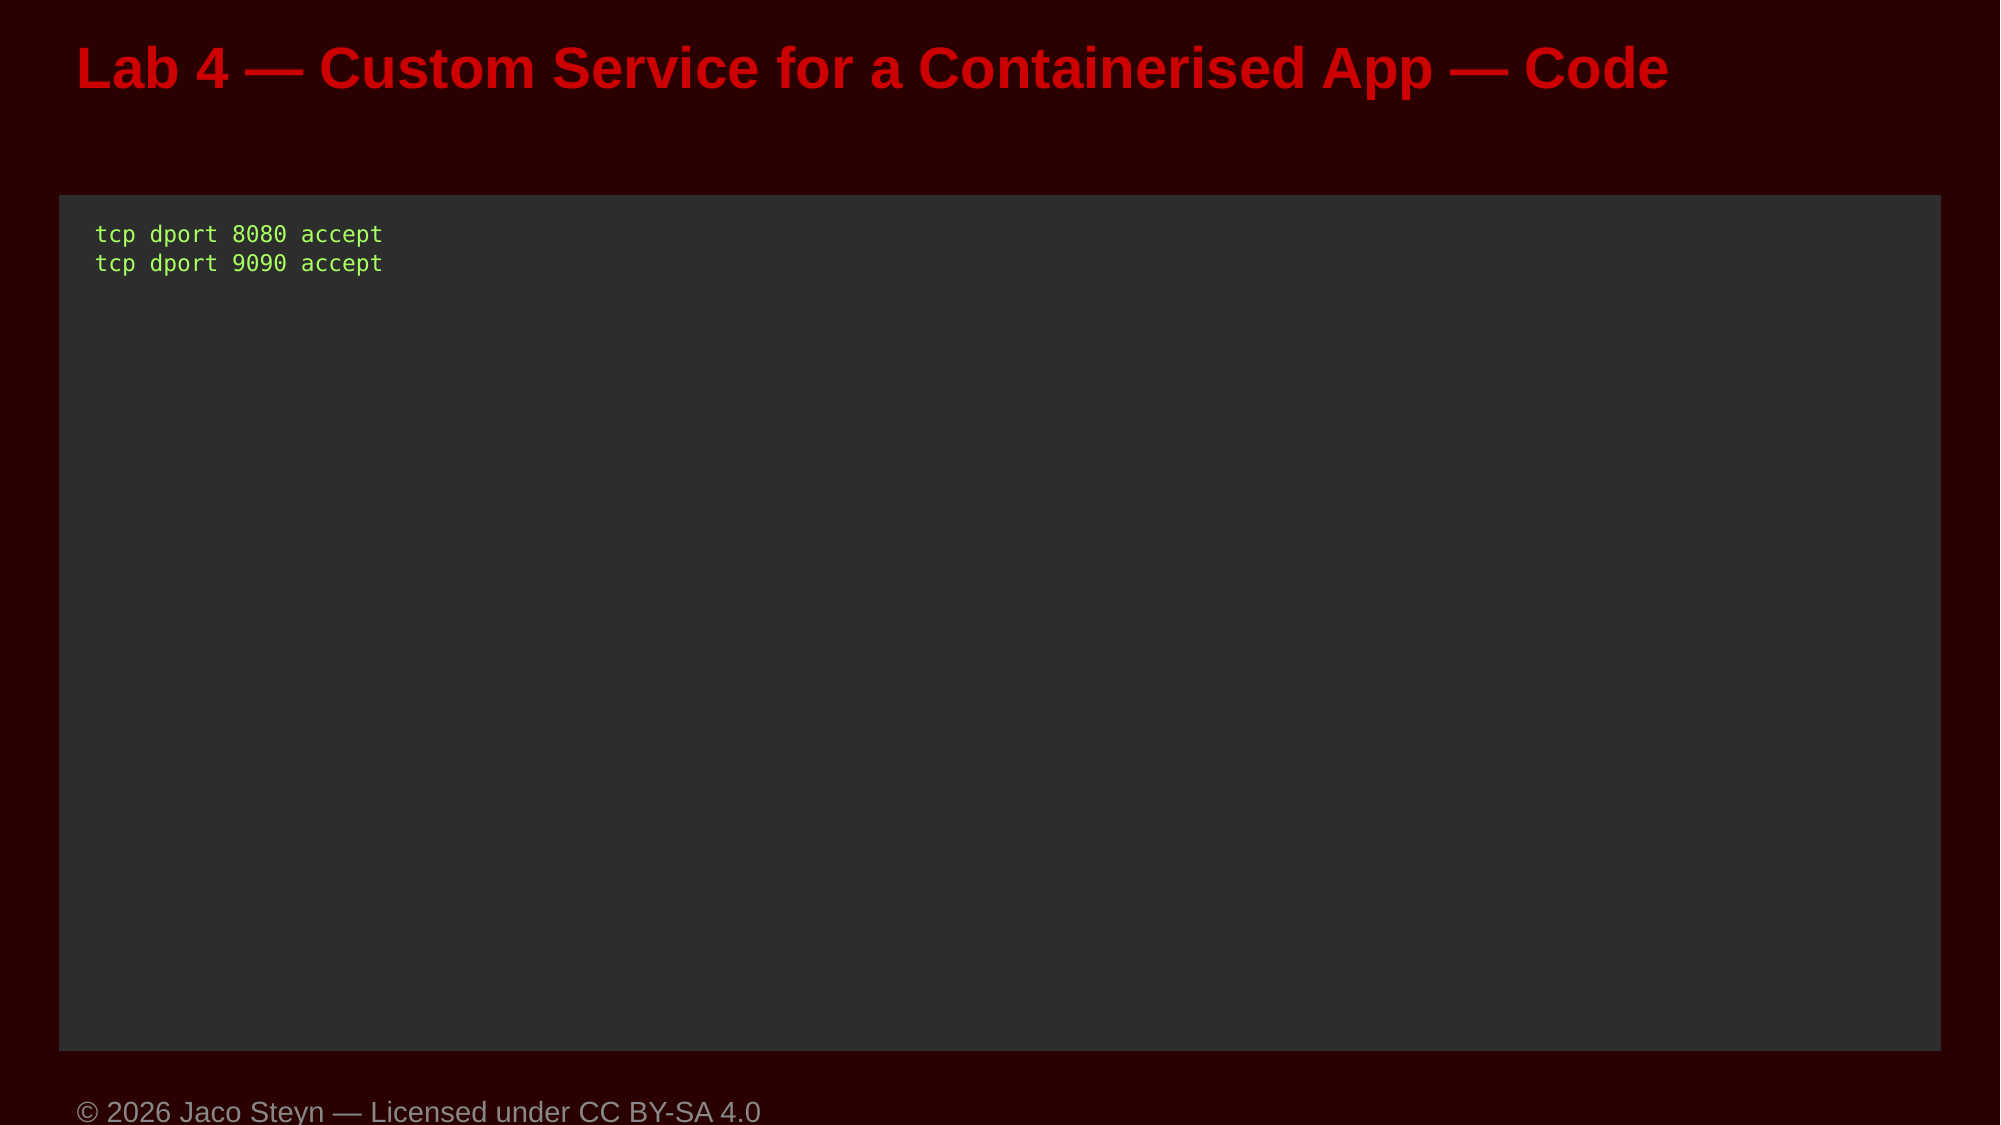

Lab 4 — Custom Service for a Containerised App — Code
tcp dport 8080 accept
tcp dport 9090 accept
© 2026 Jaco Steyn — Licensed under CC BY-SA 4.0